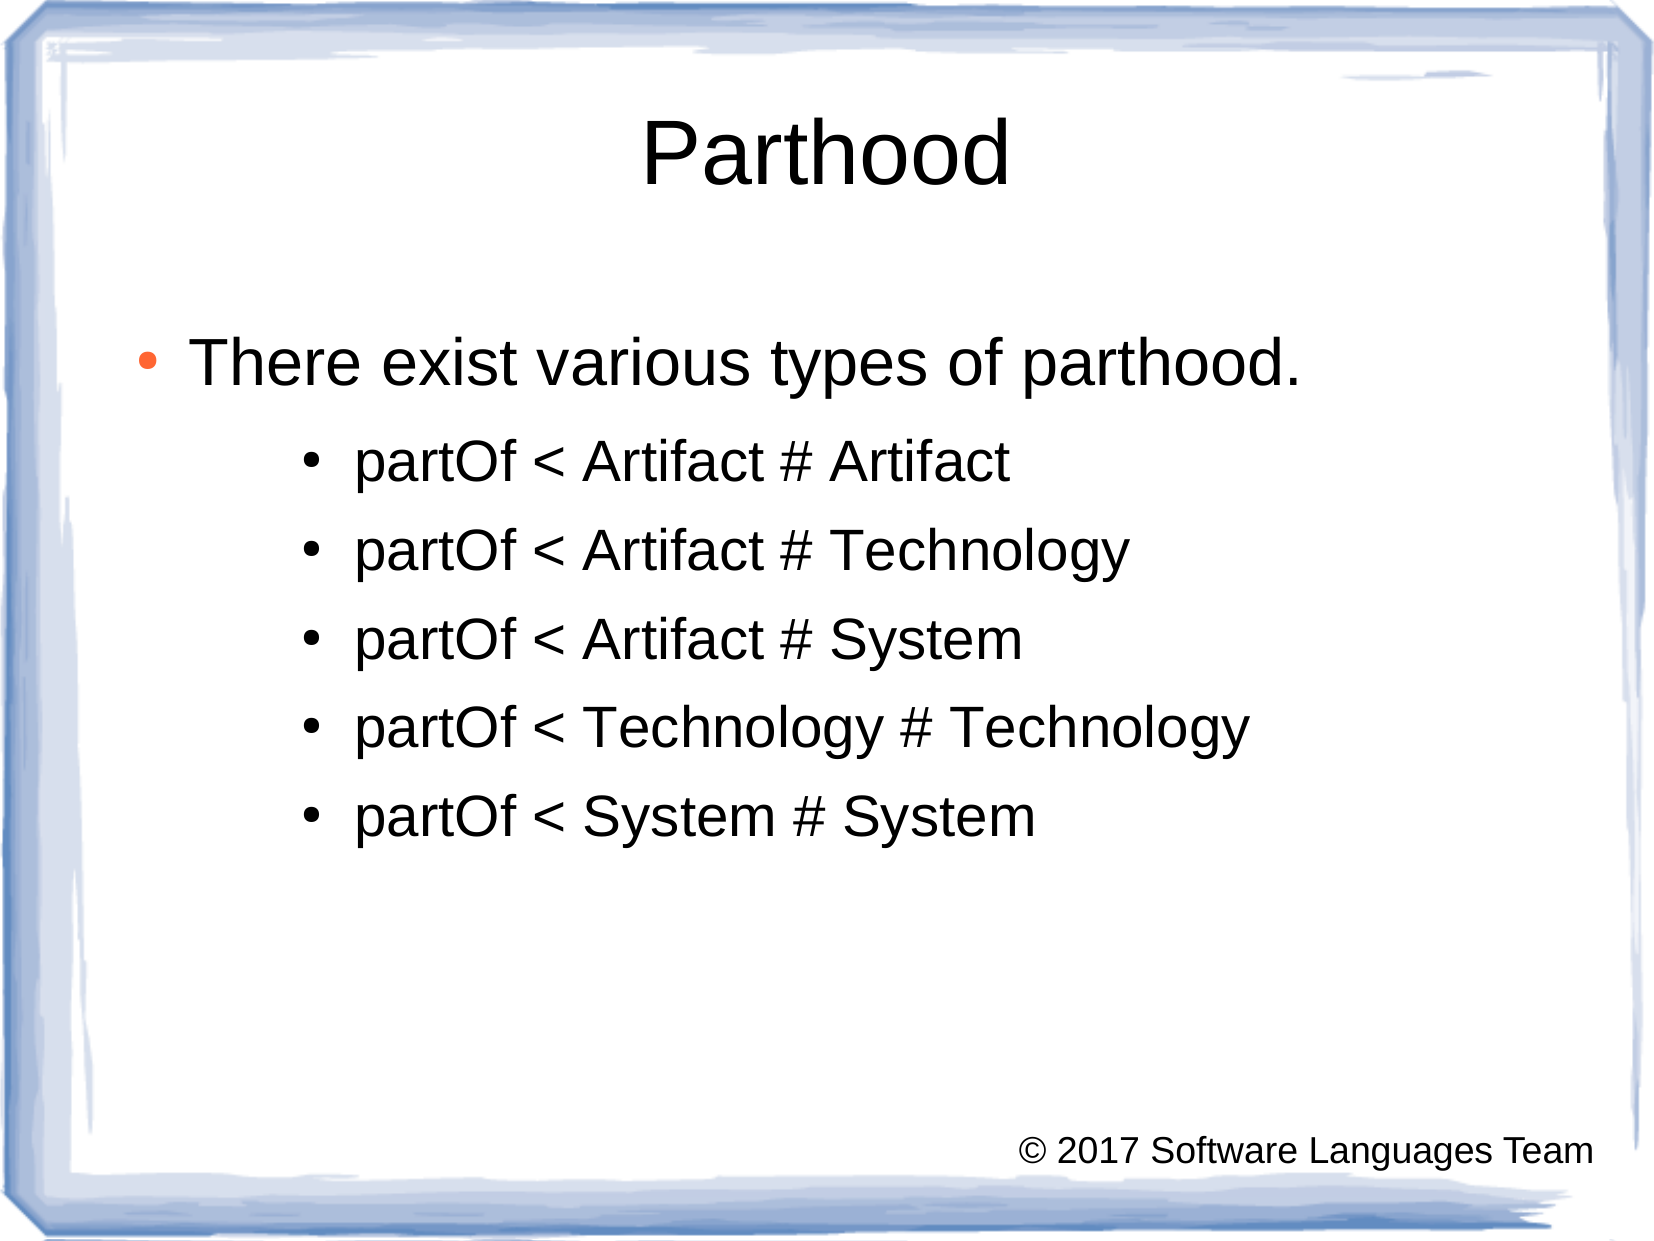

# Parthood
There exist various types of parthood.
partOf < Artifact # Artifact
partOf < Artifact # Technology
partOf < Artifact # System
partOf < Technology # Technology
partOf < System # System
© 2017 Software Languages Team